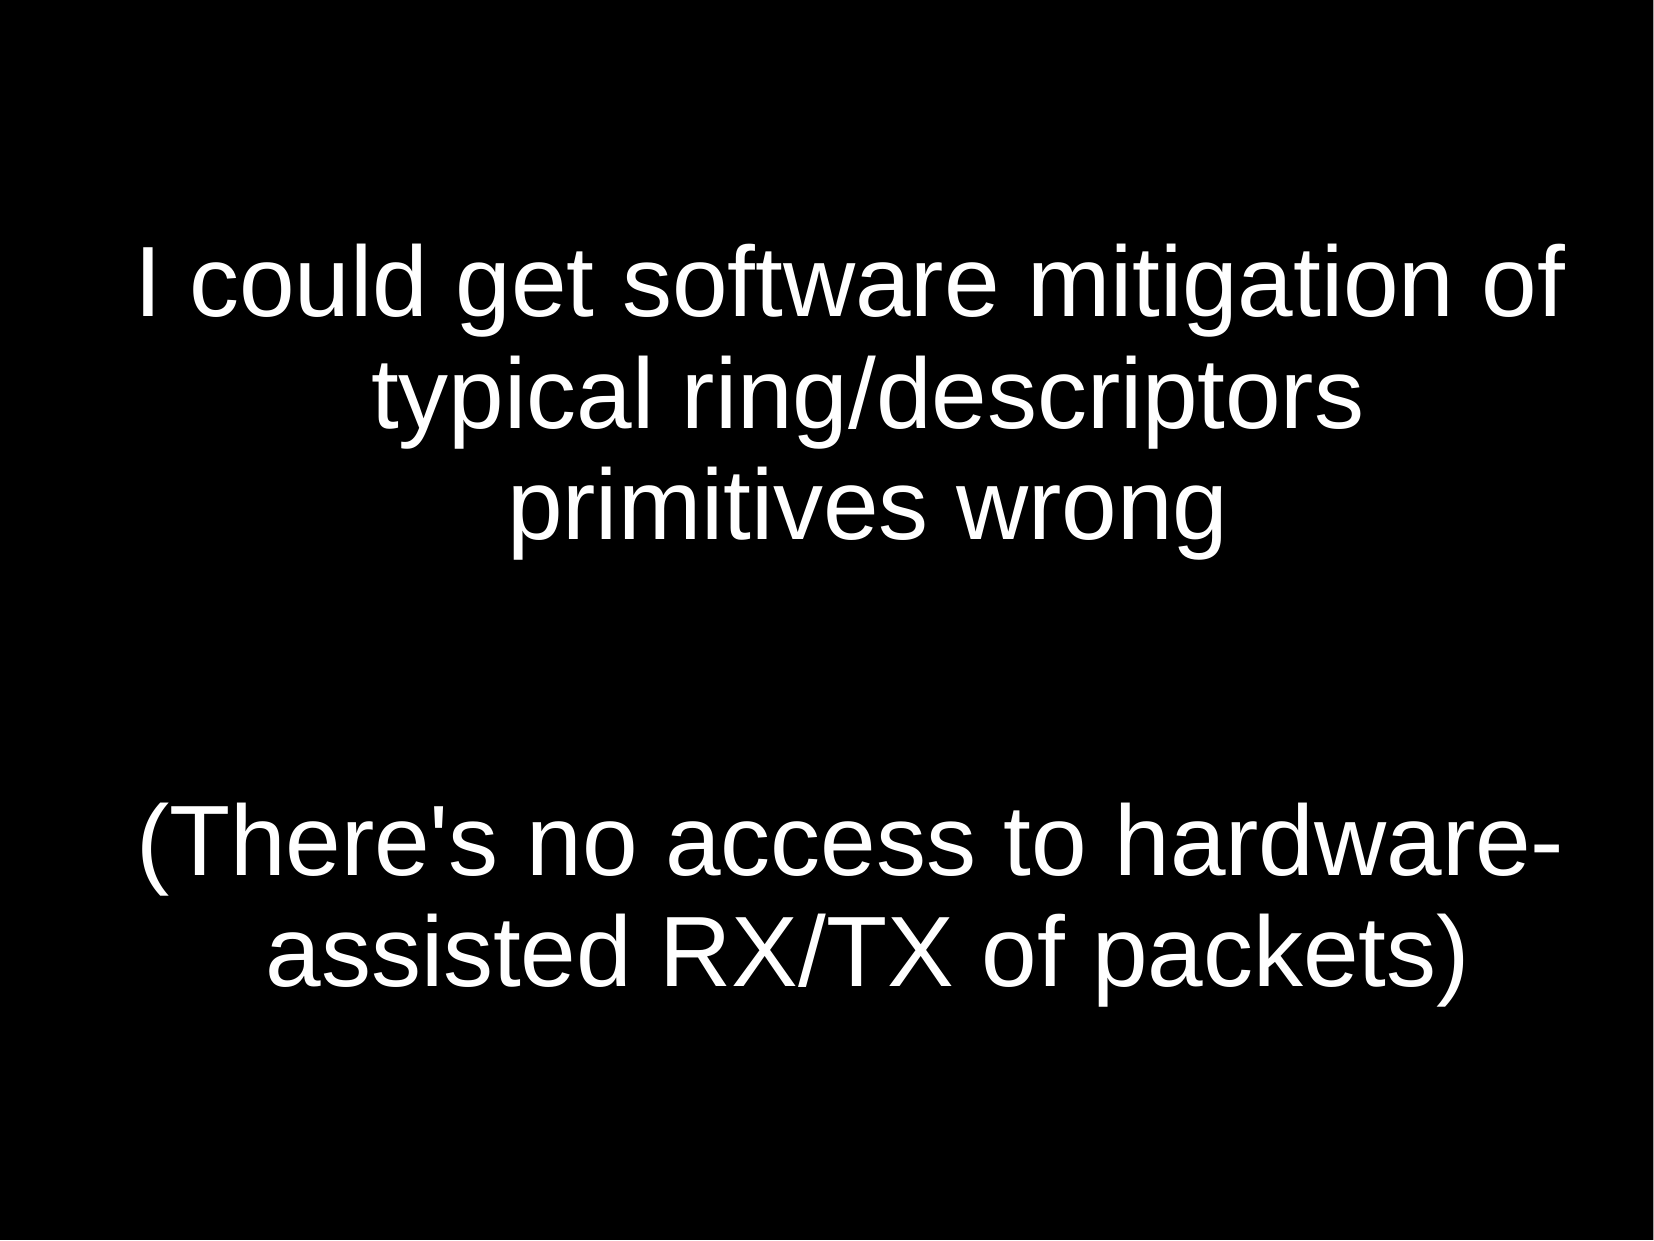

I could get software mitigation of typical ring/descriptors primitives wrong
(There's no access to hardware-assisted RX/TX of packets)